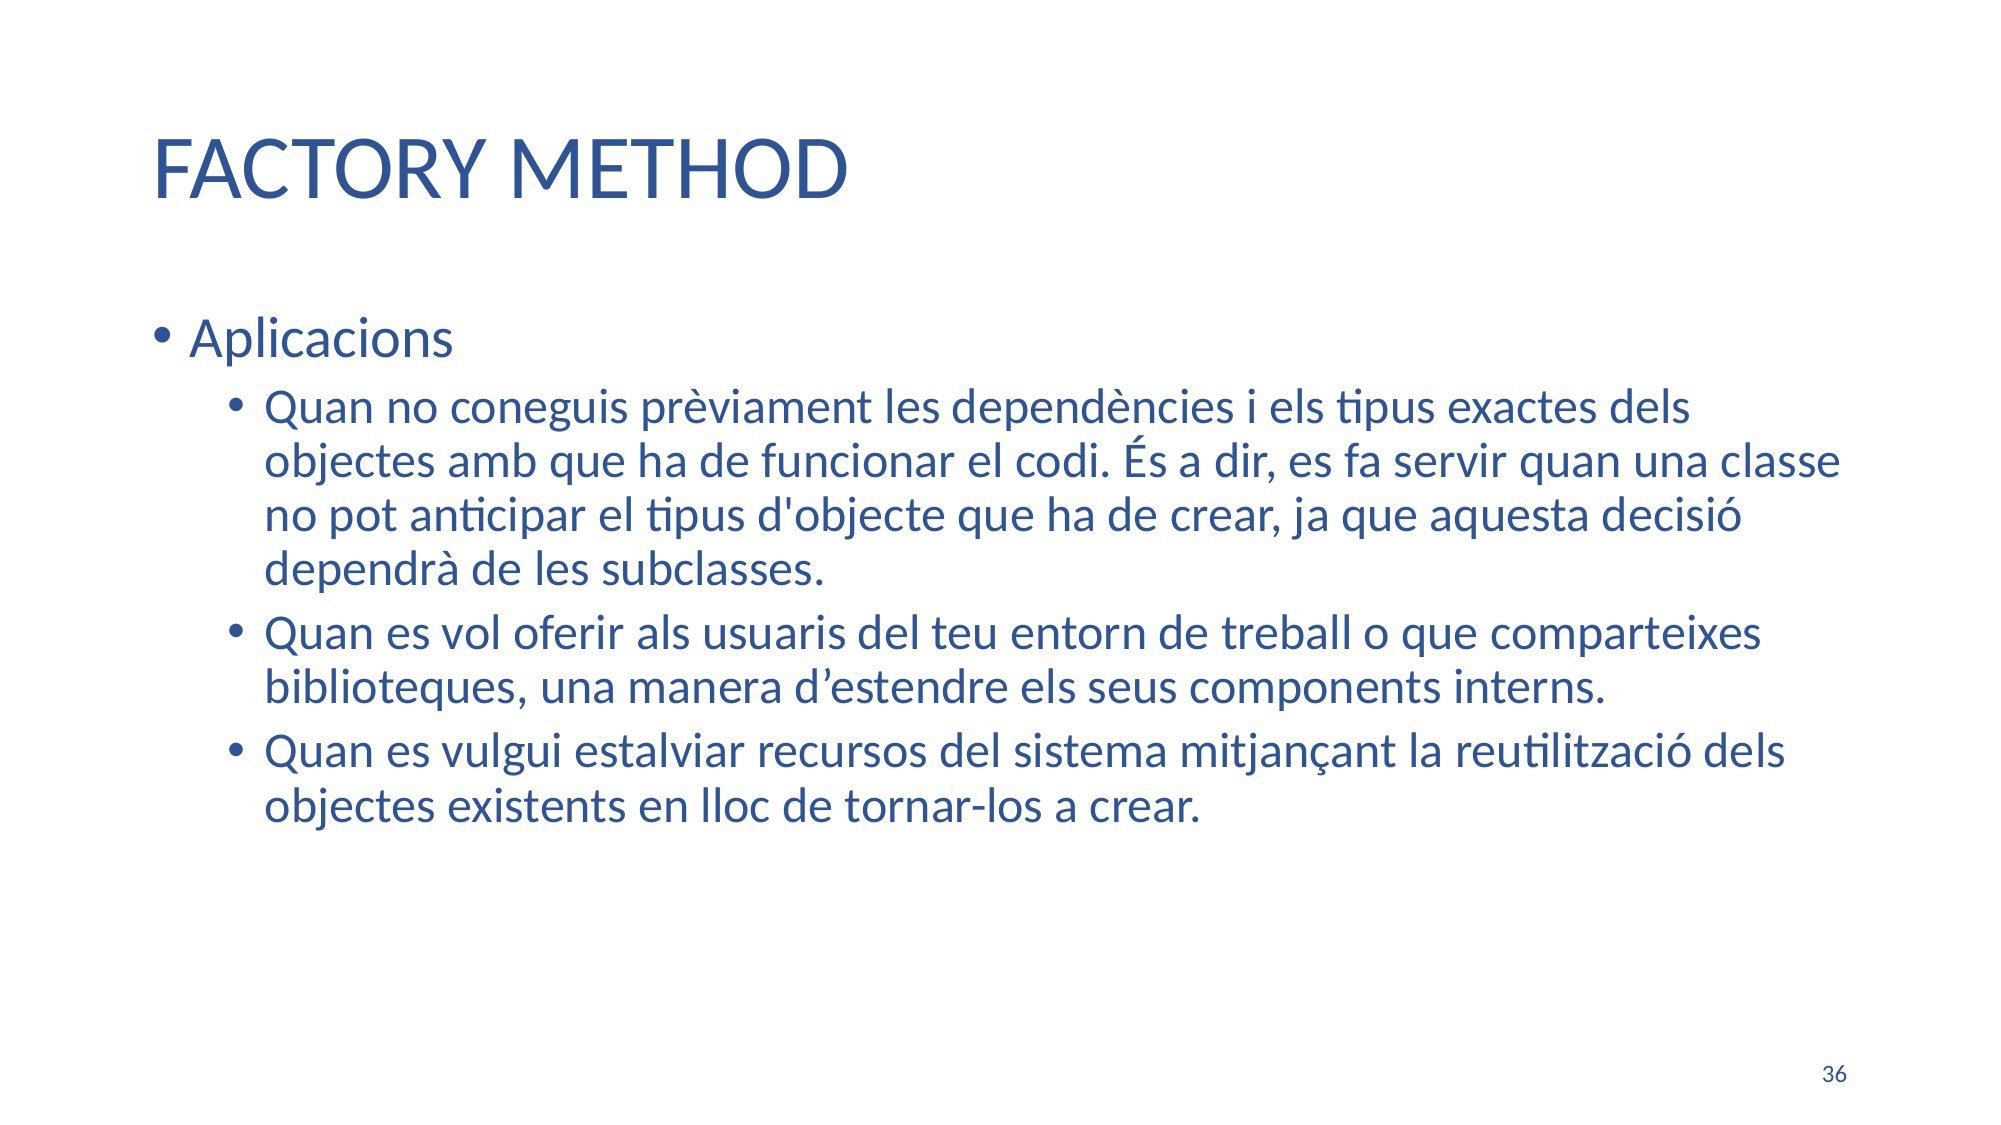

# FACTORY METHOD
Aplicacions
Quan no coneguis prèviament les dependències i els tipus exactes dels objectes amb que ha de funcionar el codi. És a dir, es fa servir quan una classe no pot anticipar el tipus d'objecte que ha de crear, ja que aquesta decisió dependrà de les subclasses.
Quan es vol oferir als usuaris del teu entorn de treball o que comparteixes biblioteques, una manera d’estendre els seus components interns.
Quan es vulgui estalviar recursos del sistema mitjançant la reutilització dels objectes existents en lloc de tornar-los a crear.